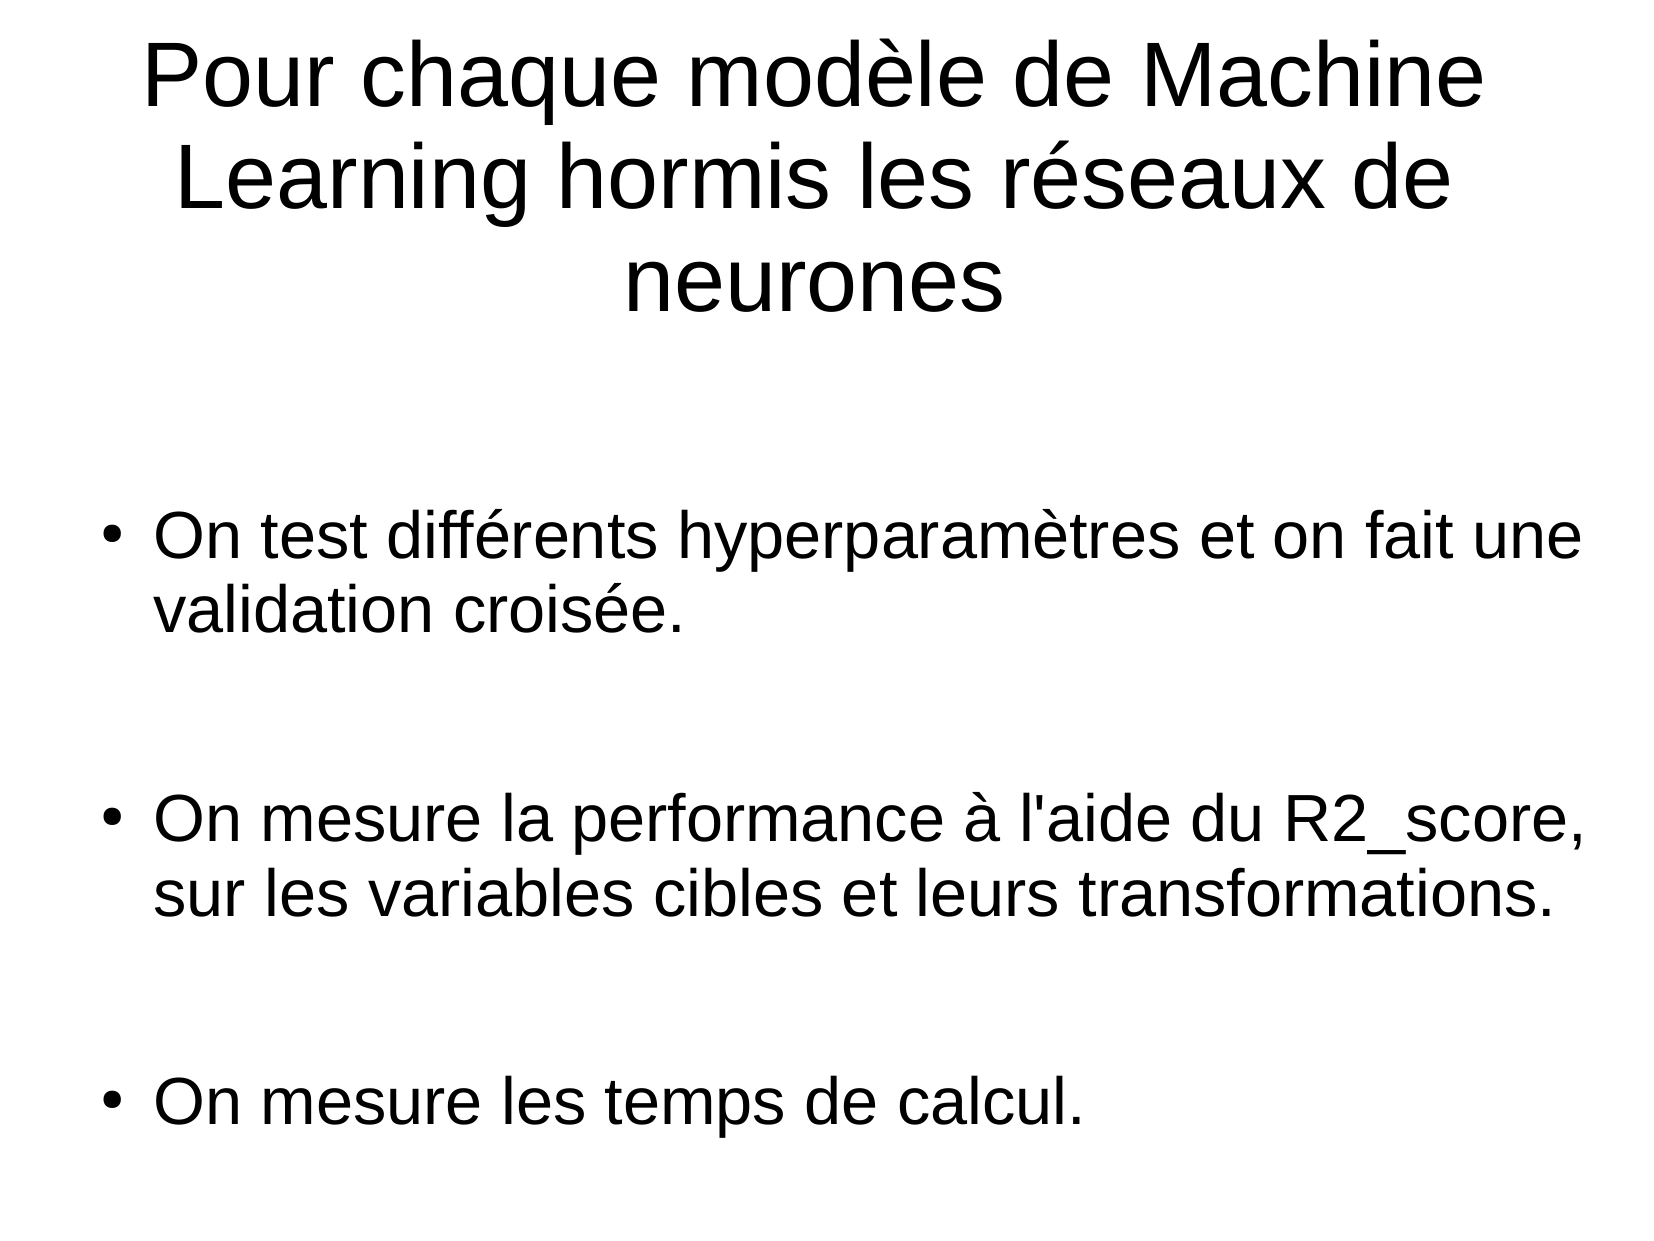

# Pour chaque modèle de Machine Learning hormis les réseaux de neurones
On test différents hyperparamètres et on fait une validation croisée.
On mesure la performance à l'aide du R2_score, sur les variables cibles et leurs transformations.
On mesure les temps de calcul.